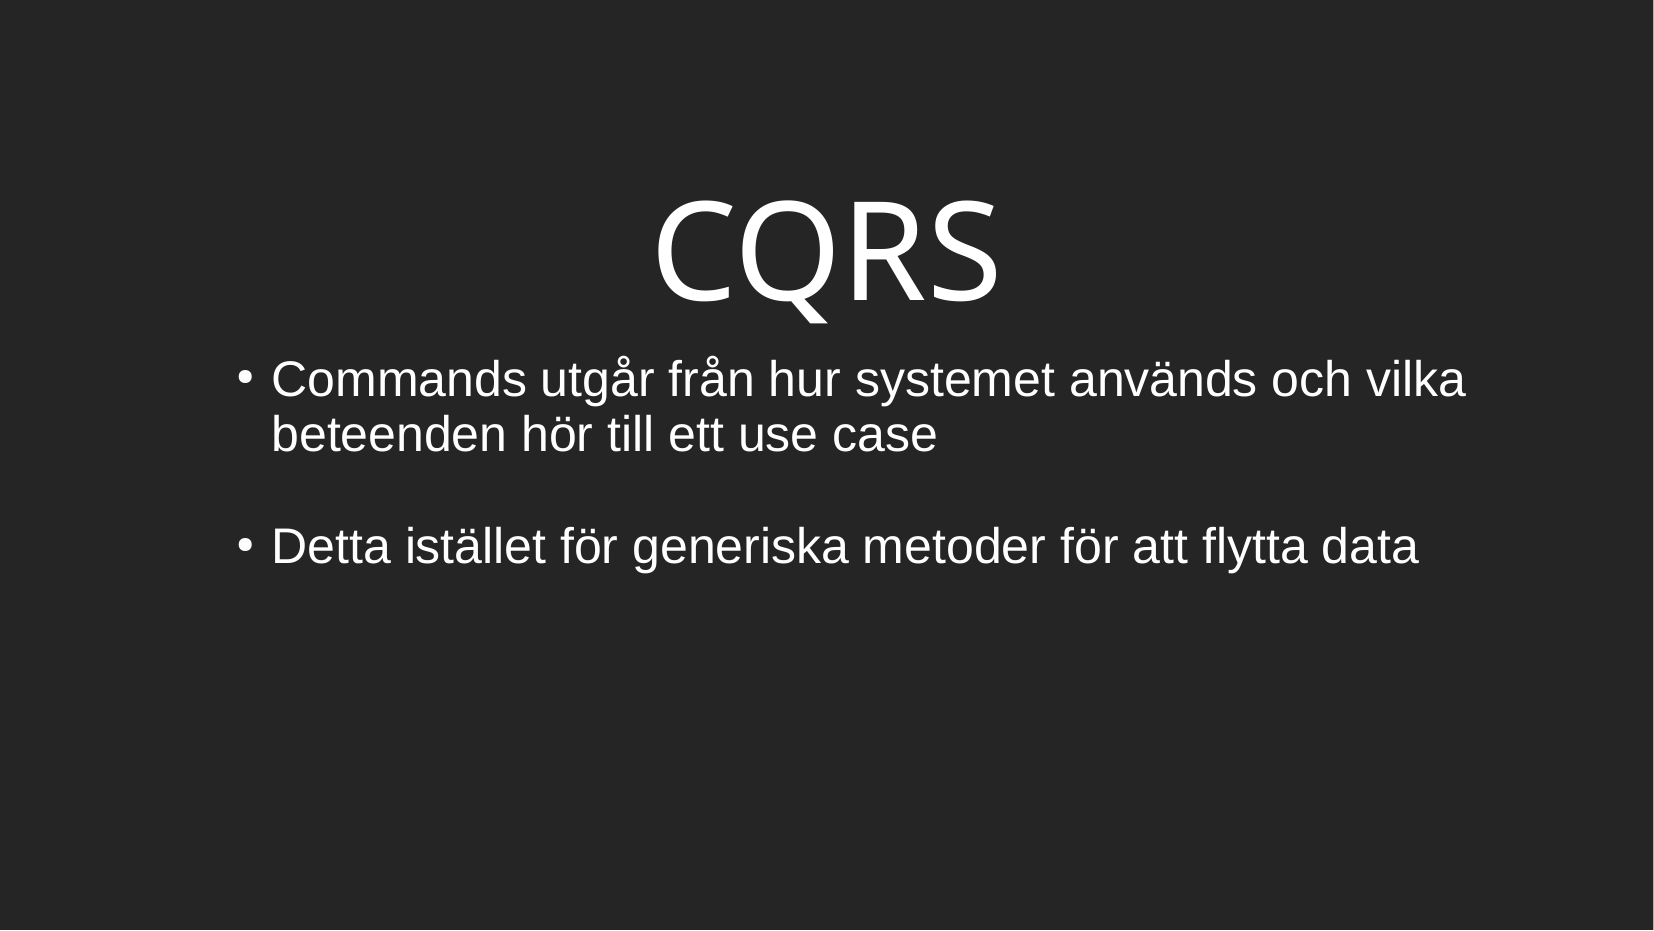

# CQRS
Commands utgår från hur systemet används och vilka beteenden hör till ett use case
Detta istället för generiska metoder för att flytta data